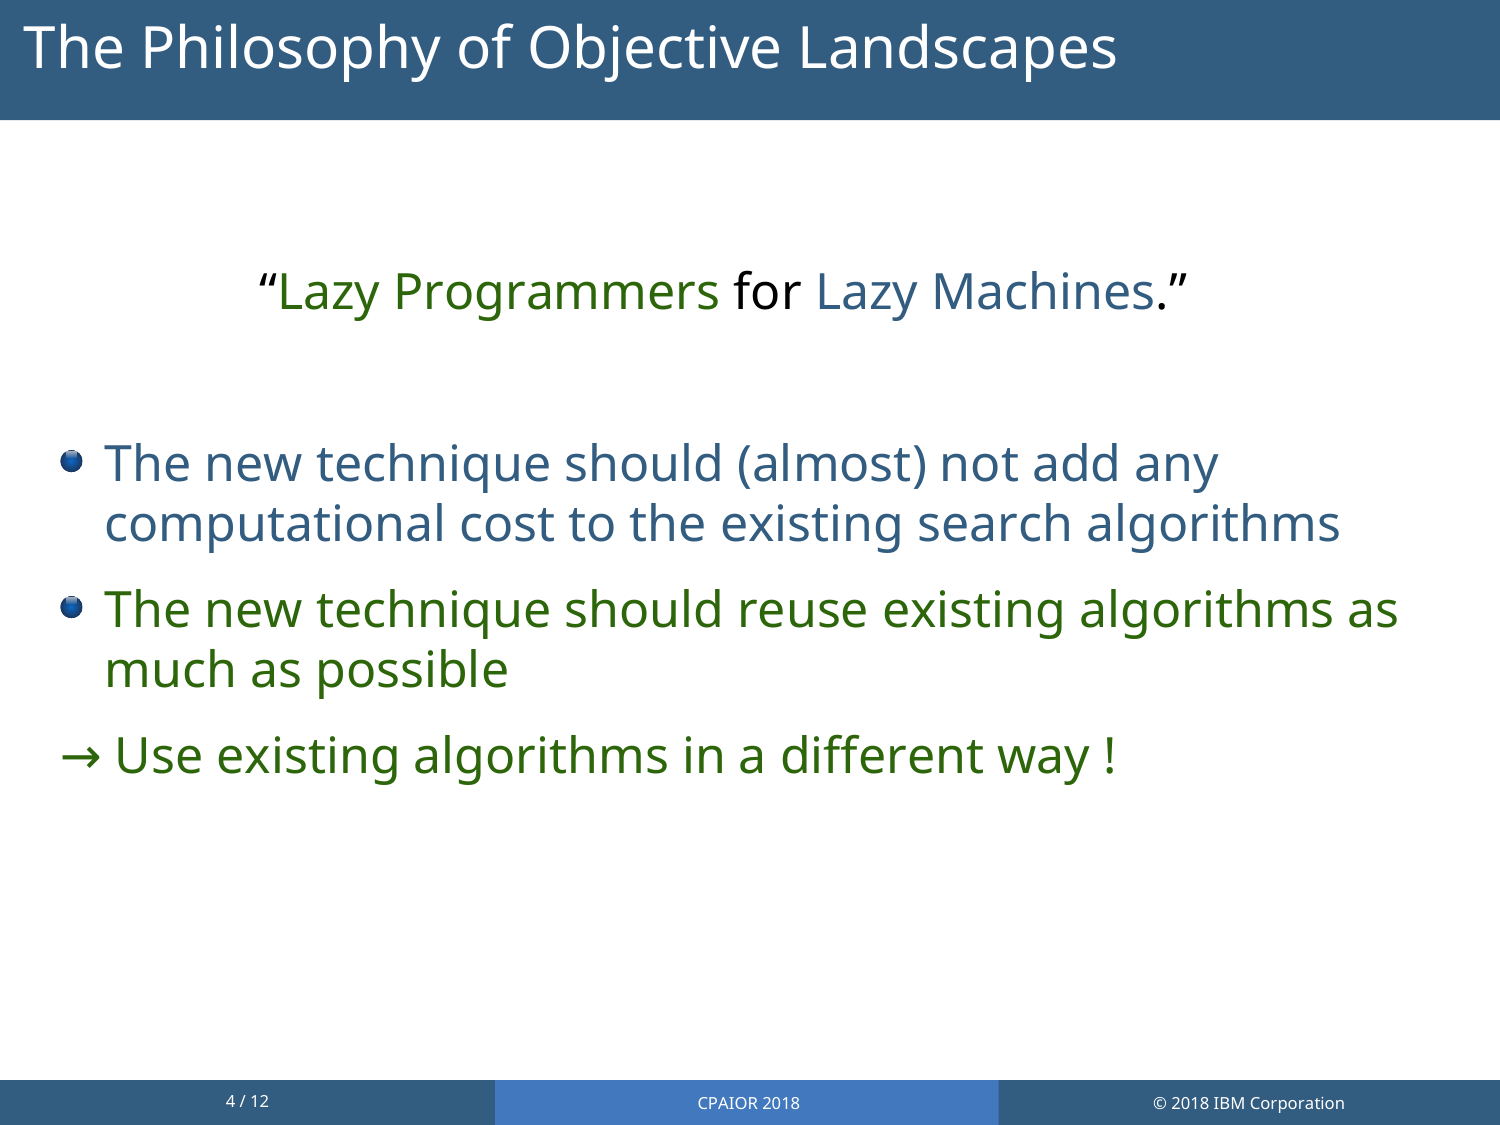

# The Philosophy of Objective Landscapes
 	 “Lazy Programmers for Lazy Machines.”
The new technique should (almost) not add any computational cost to the existing search algorithms
The new technique should reuse existing algorithms as much as possible
→ Use existing algorithms in a different way !